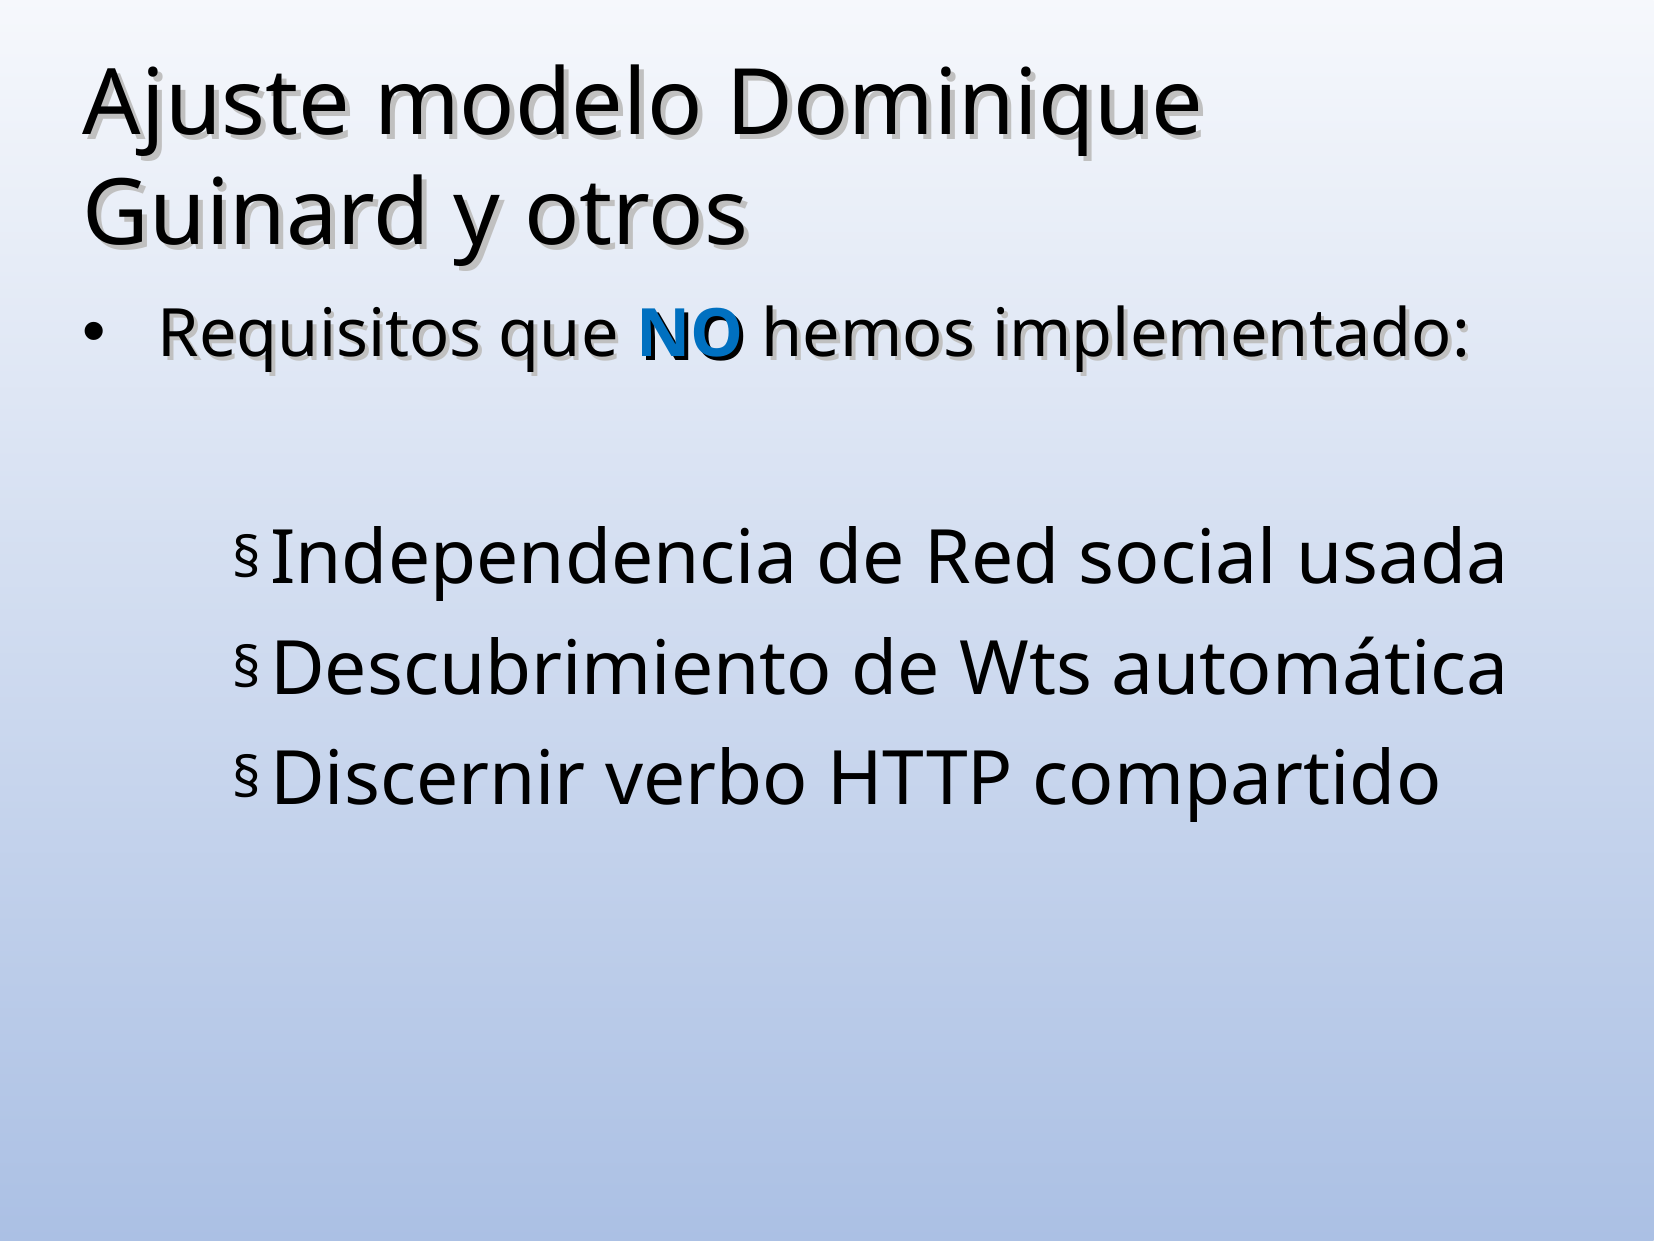

# Ajuste modelo Dominique Guinard y otros
Requisitos que NO hemos implementado:
Independencia de Red social usada
Descubrimiento de Wts automática
Discernir verbo HTTP compartido